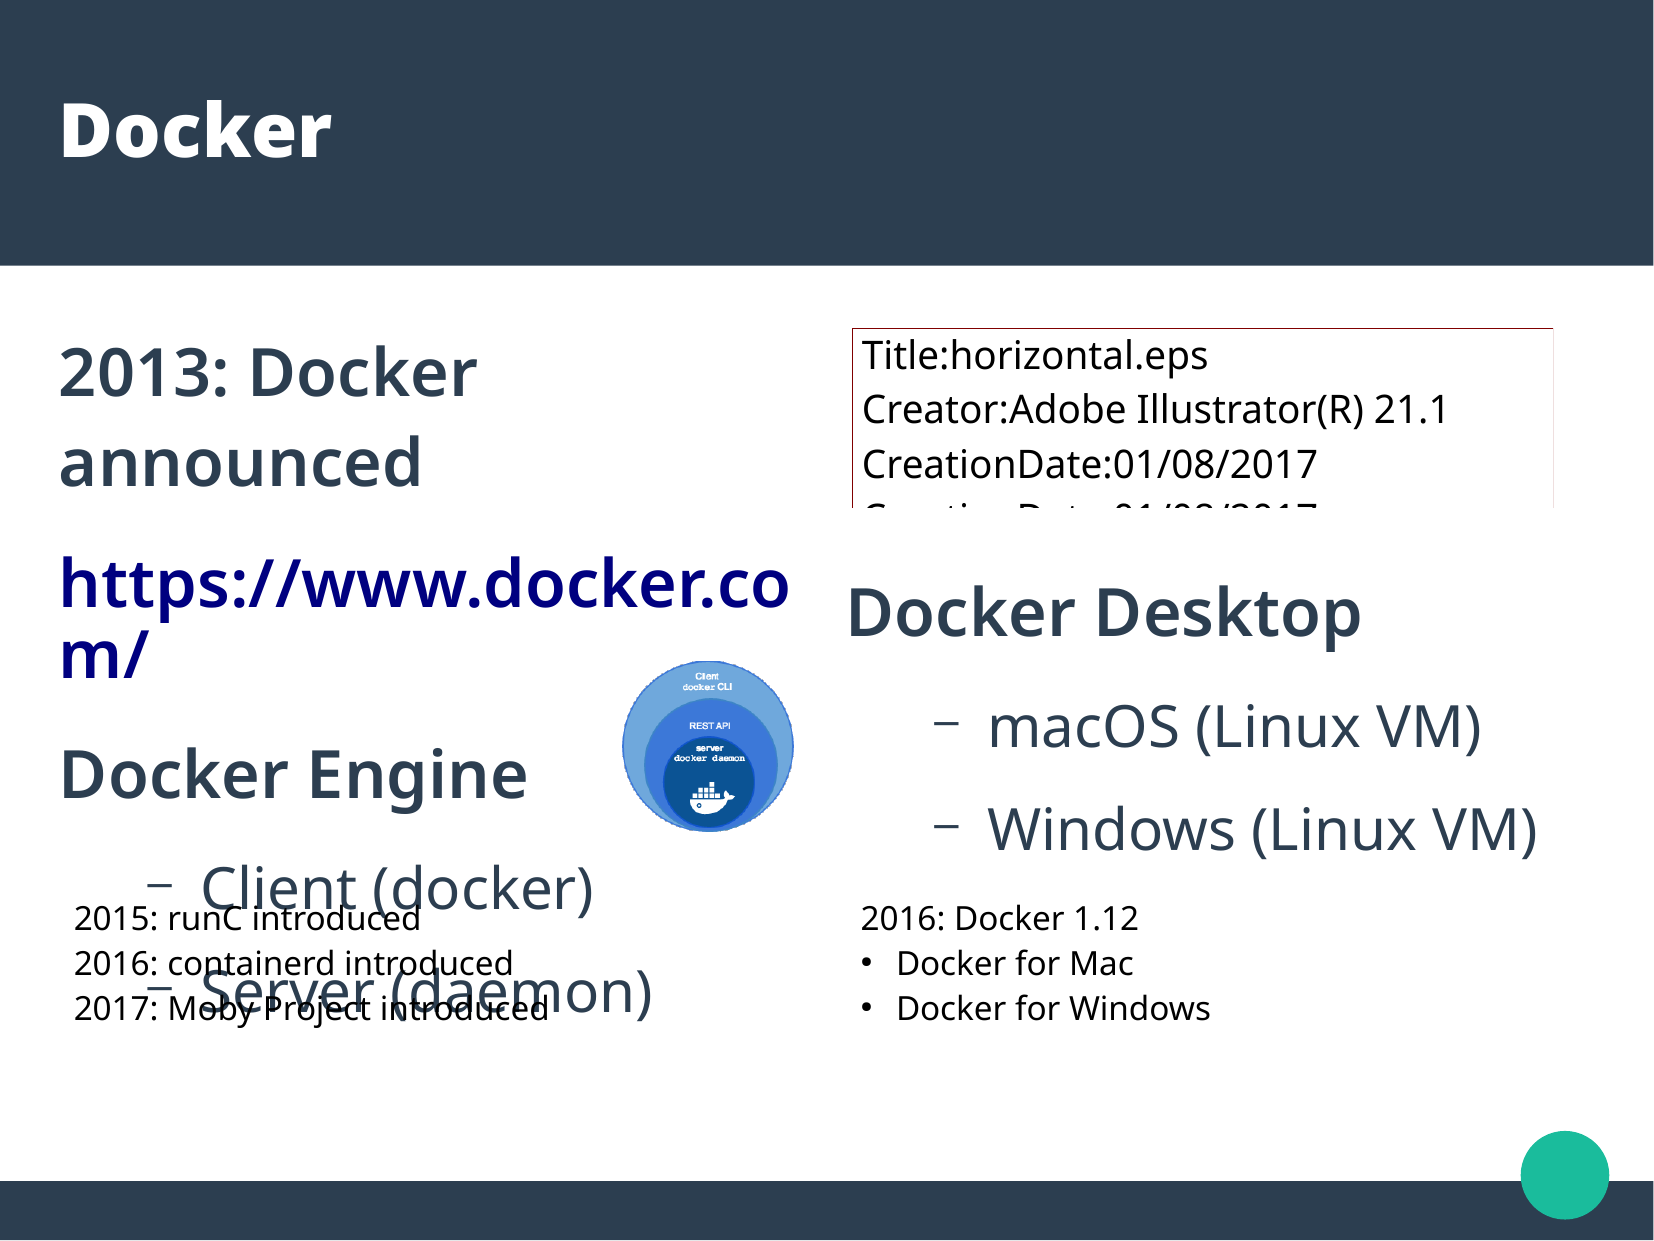

# Docker
2013: Docker announced
https://www.docker.com/
Docker Engine
Client (docker)
Server (daemon)
Docker Desktop
macOS (Linux VM)
Windows (Linux VM)
2015: runC introduced
2016: containerd introduced
2017: Moby Project introduced
2016: Docker 1.12
Docker for Mac
Docker for Windows